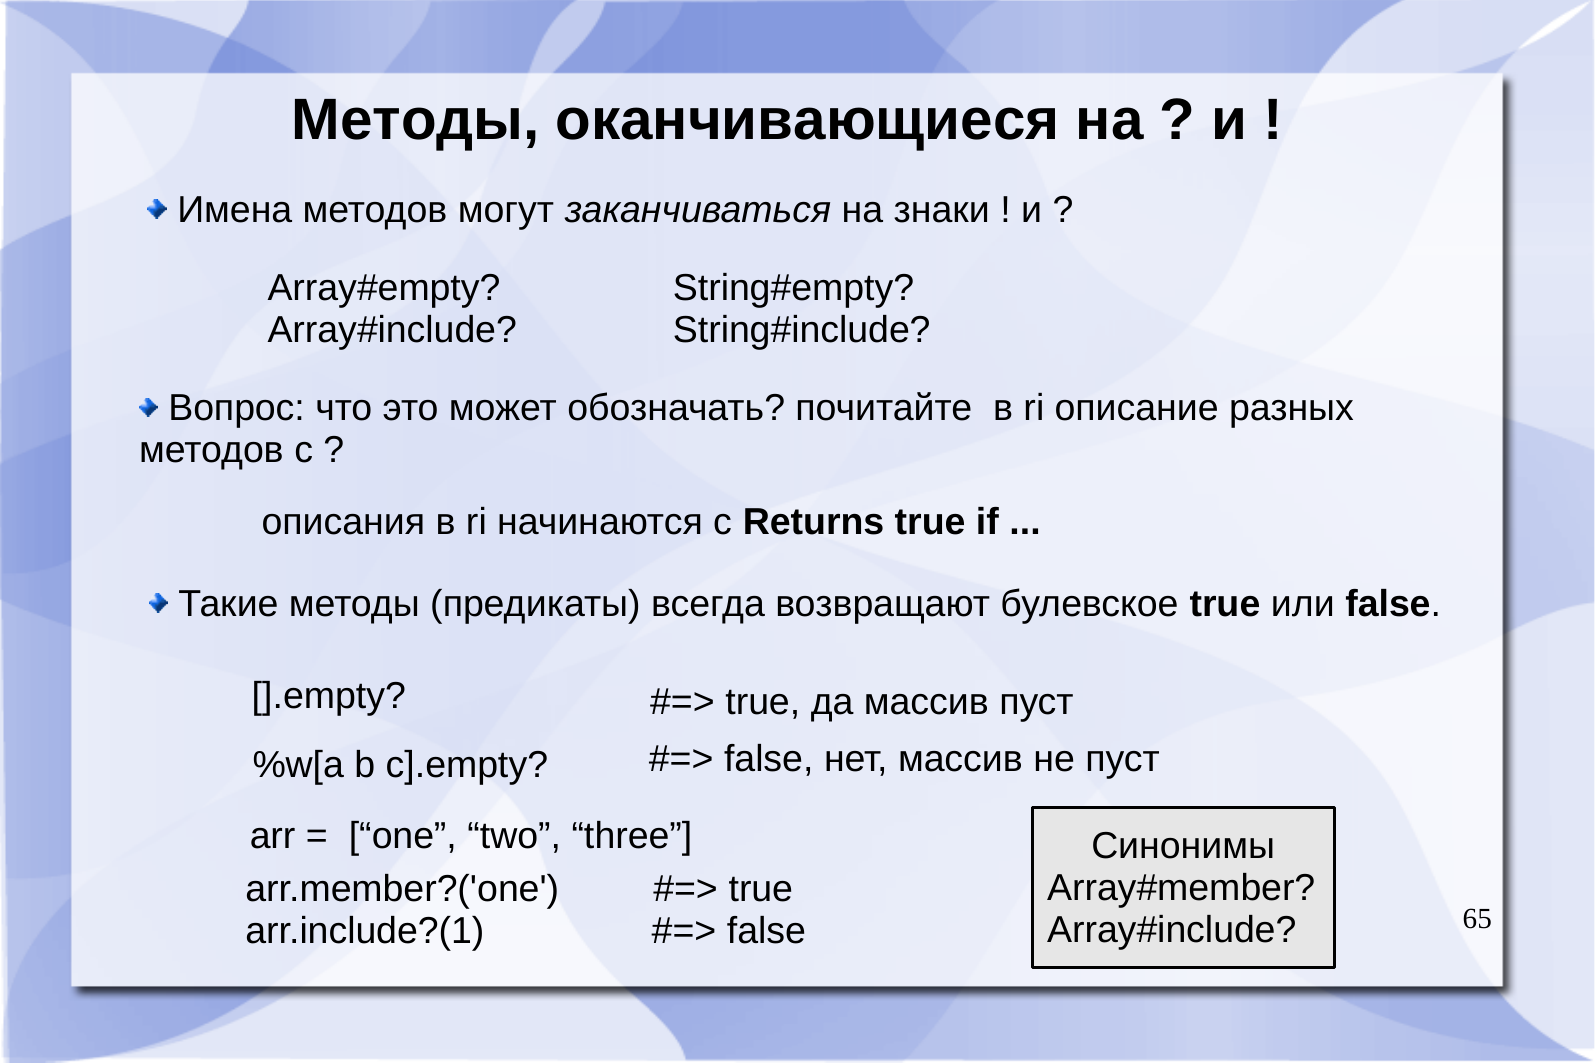

# Методы, оканчивающиеся на ? и !
 Имена методов могут заканчиваться на знаки ! и ?
Array#empty?
Array#include?
String#empty?
String#include?
 Вопрос: что это может обозначать? почитайте в ri описание разных методов с ?
описания в ri начинаются с Returns true if ...
 Такие методы (предикаты) всегда возвращают булевское true или false.
[].empty?
#=> true, да массив пуст
#=> false, нет, массив не пуст
 %w[a b c].empty?
 arr = [“one”, “two”, “three”]
arr.member?('one') #=> true
arr.include?(1) #=> false
Синонимы
Array#member?
Array#include?
65